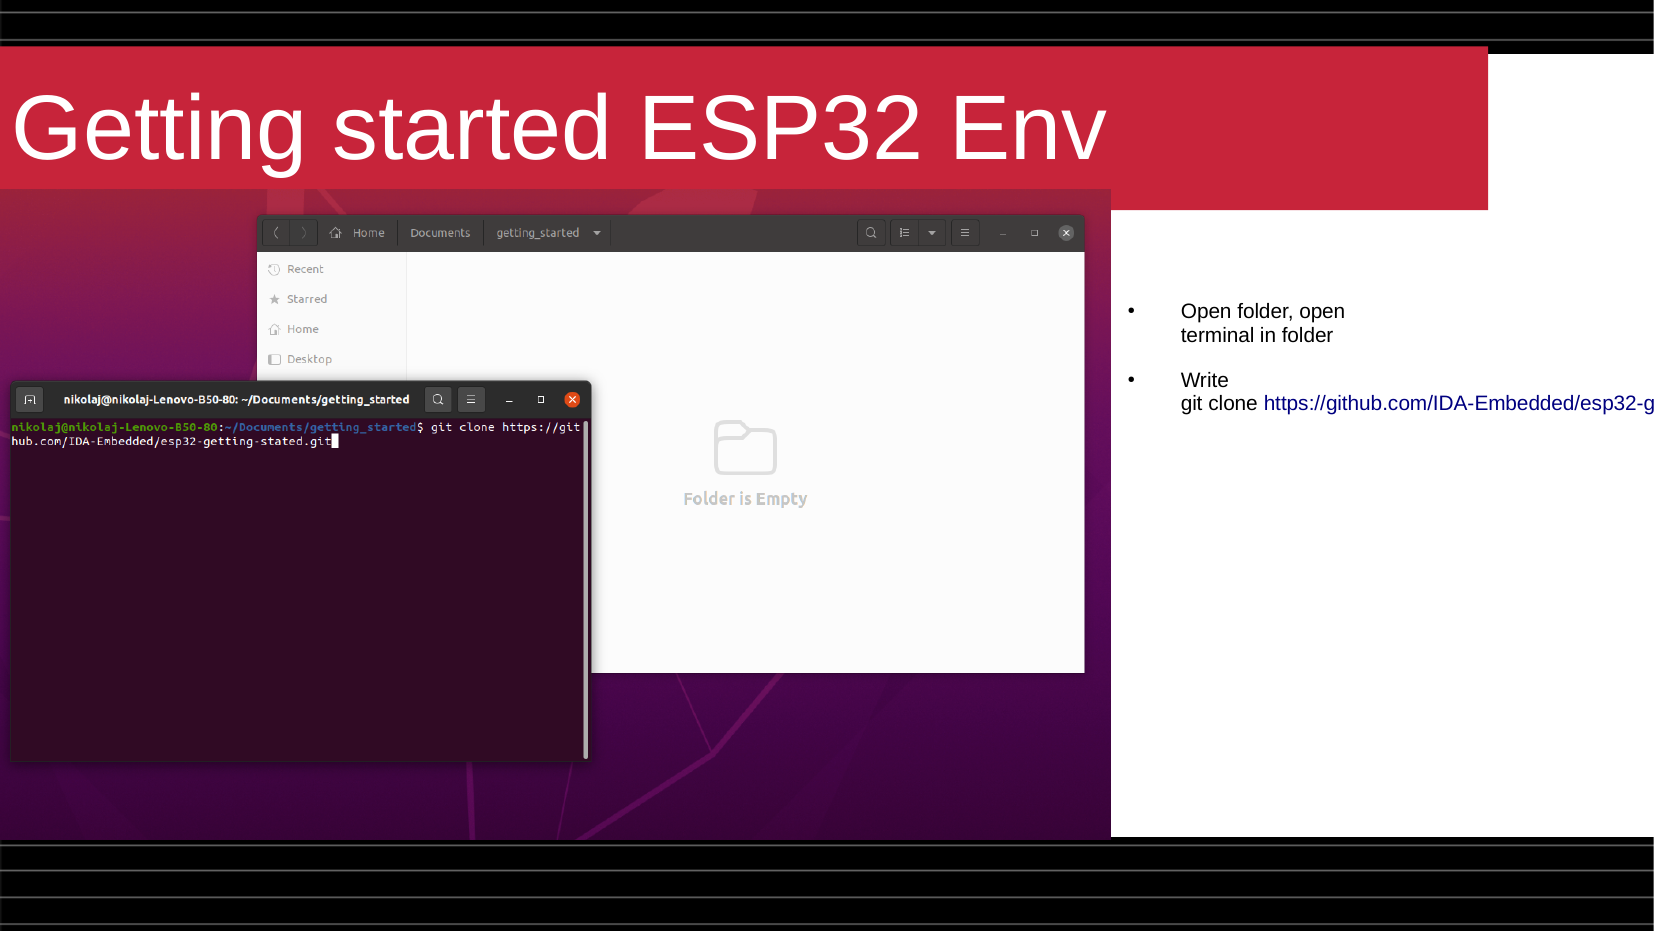

# Getting started ESP32 Env
Open folder, open
terminal in folder
Write
git clone https://github.com/IDA-Embedded/esp32-getting-stated.git